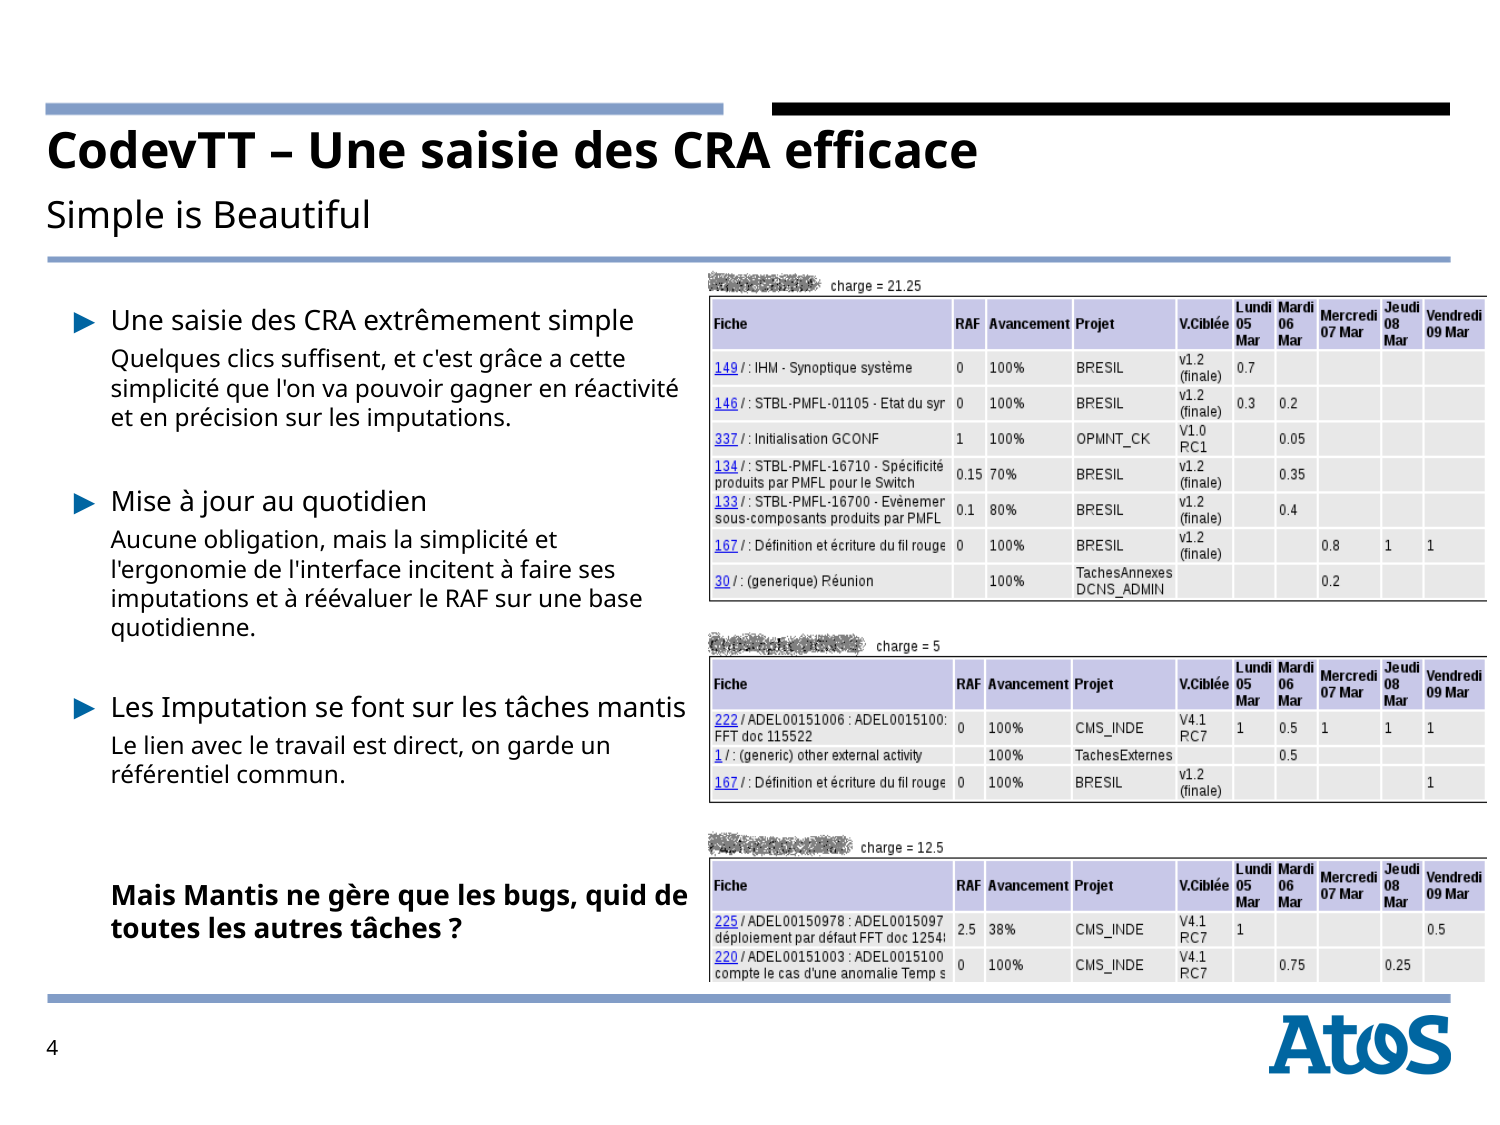

# CodevTT – Une saisie des CRA efficace
Simple is Beautiful
Une saisie des CRA extrêmement simple
Quelques clics suffisent, et c'est grâce a cette simplicité que l'on va pouvoir gagner en réactivité et en précision sur les imputations.
Mise à jour au quotidien
Aucune obligation, mais la simplicité et l'ergonomie de l'interface incitent à faire ses imputations et à réévaluer le RAF sur une base quotidienne.
Les Imputation se font sur les tâches mantis
Le lien avec le travail est direct, on garde un référentiel commun.
Mais Mantis ne gère que les bugs, quid de toutes les autres tâches ?
4